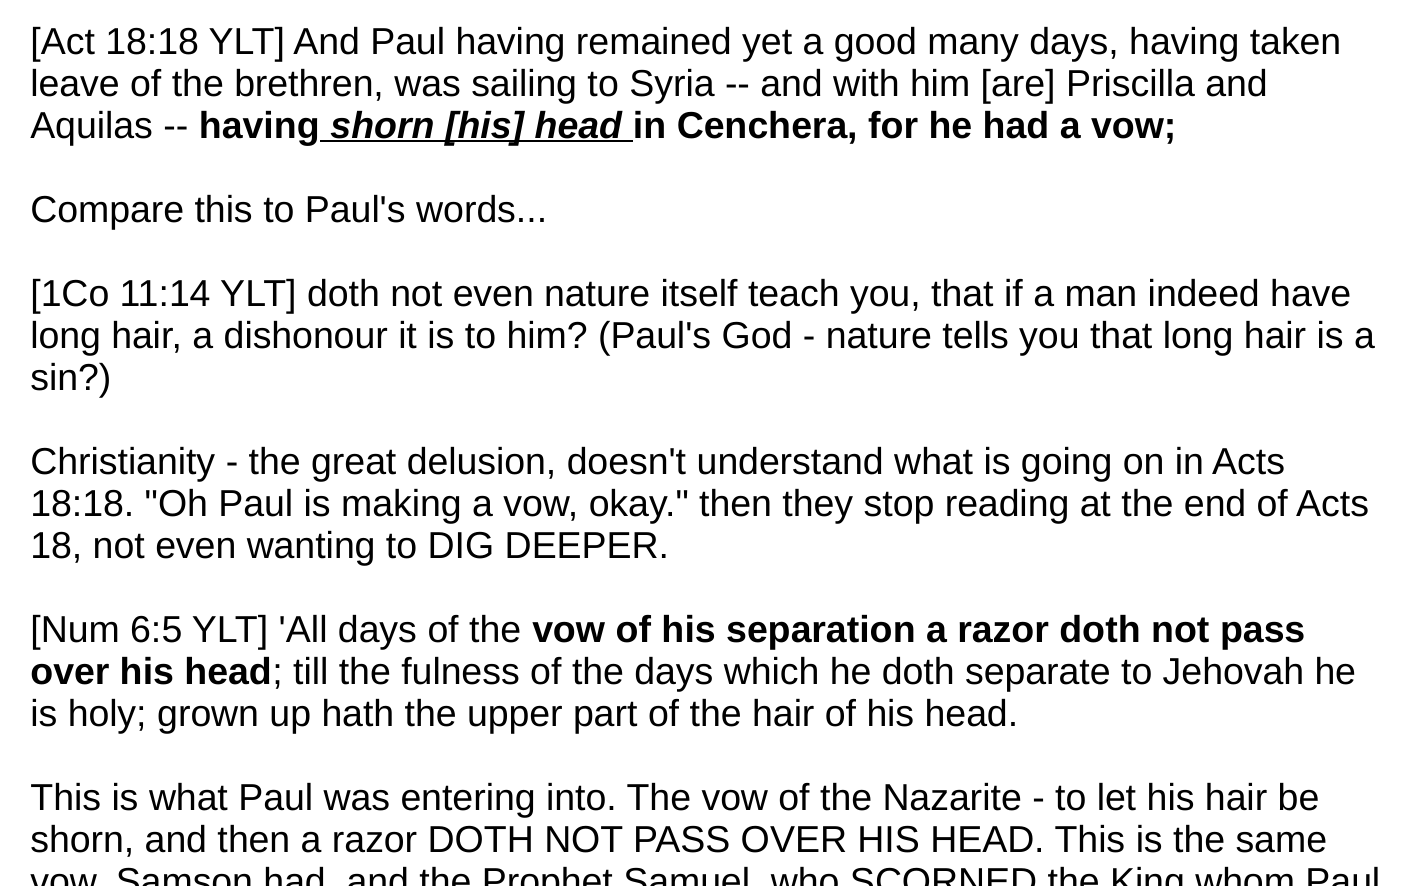

[Act 18:18 YLT] And Paul having remained yet a good many days, having taken leave of the brethren, was sailing to Syria -- and with him [are] Priscilla and Aquilas -- having shorn [his] head in Cenchera, for he had a vow;
Compare this to Paul's words...
[1Co 11:14 YLT] doth not even nature itself teach you, that if a man indeed have long hair, a dishonour it is to him? (Paul's God - nature tells you that long hair is a sin?)
Christianity - the great delusion, doesn't understand what is going on in Acts 18:18. "Oh Paul is making a vow, okay." then they stop reading at the end of Acts 18, not even wanting to DIG DEEPER.
[Num 6:5 YLT] 'All days of the vow of his separation a razor doth not pass over his head; till the fulness of the days which he doth separate to Jehovah he is holy; grown up hath the upper part of the hair of his head.
This is what Paul was entering into. The vow of the Nazarite - to let his hair be shorn, and then a razor DOTH NOT PASS OVER HIS HEAD. This is the same vow, Samson had, and the Prophet Samuel, who SCORNED the King whom Paul is named after. Paul in Acts? Observes Torah diligently, even performing the Nazarite vow, to let his hair grow long. An act that he just told the Corinthians is a dishonor to him that does so. Is it any wonder, the body in Acts was so confused about Paul and accused him of teaching men to worship God contrary (against) Torah?
When I started this journey to Torah, I believed Paul was for Torah. I prayed and fasted about it - a great deal. I didn't want to just throw out the words of Paul, because Yah revealed to me that Torah still mattered - and it was reading Acts that sealed it for me. I even was twisting my own mind, to make Romans fit Torah. However, those against Torah kept bringing passages from Galatians and Corinthians and even Romans against me, as if I was doing them great harm by telling them, Yah's Torah stands. - but isn't that we we're seeing here from Paul in Acts? Why would a man that taught against Torah, follow it to such a degree to enter into the Nazarite vow, when confronted that he's teaching against Torah?